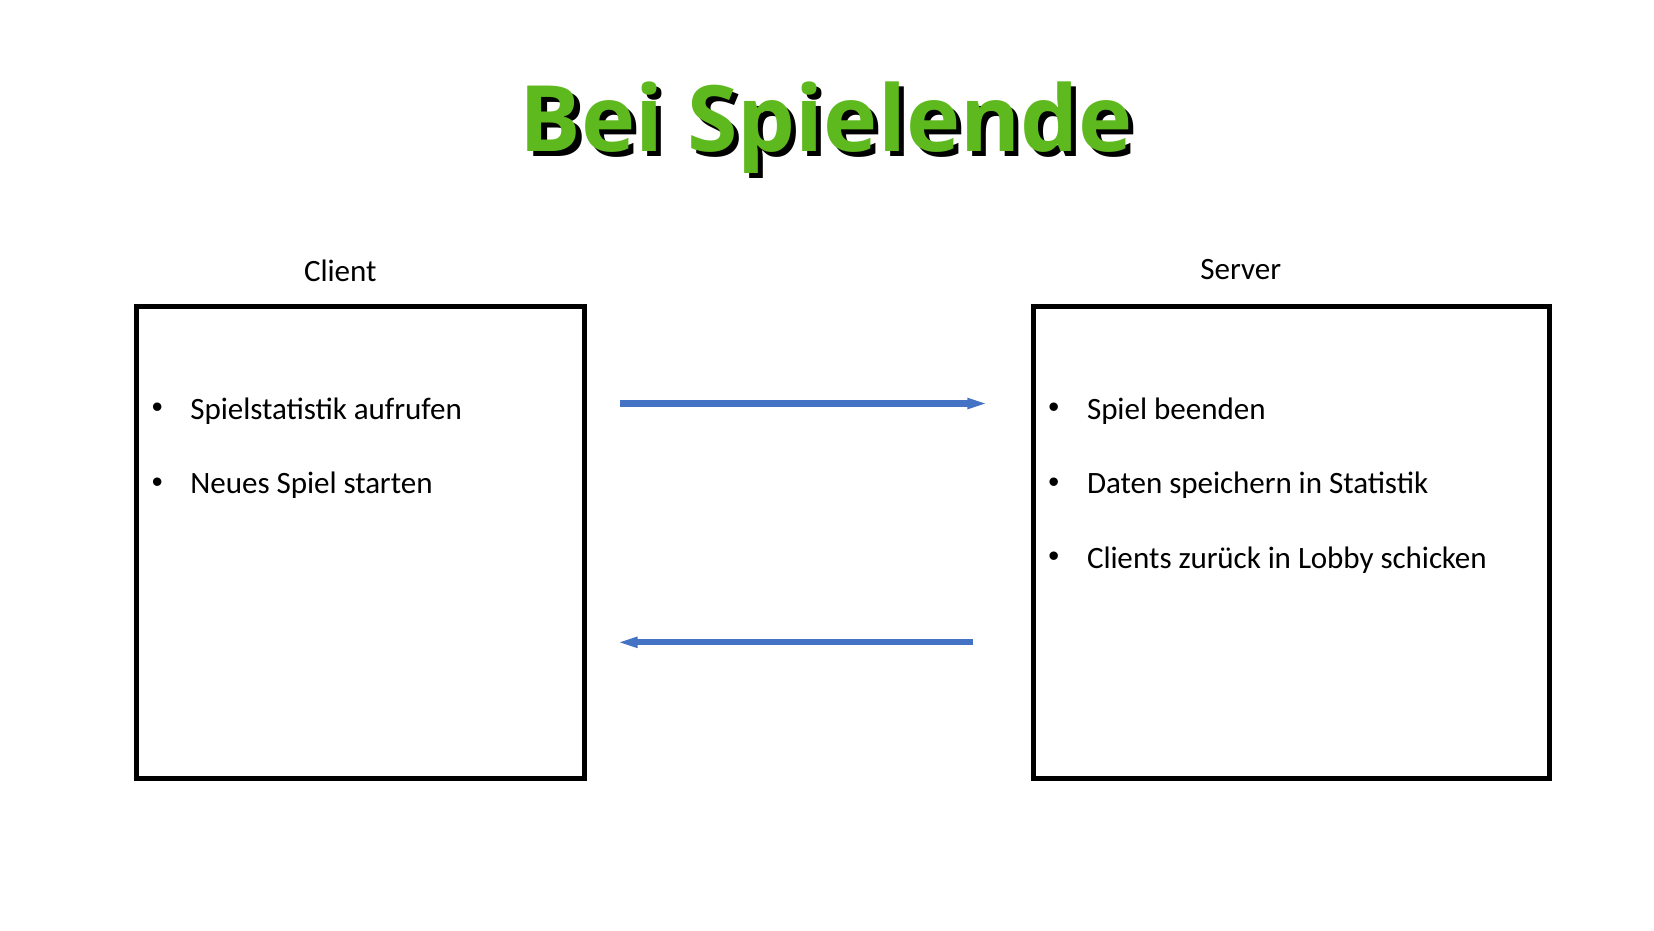

# Bei Spielende
Server
Client
Spielstatistik aufrufen
Neues Spiel starten
Spiel beenden
Daten speichern in Statistik
Clients zurück in Lobby schicken